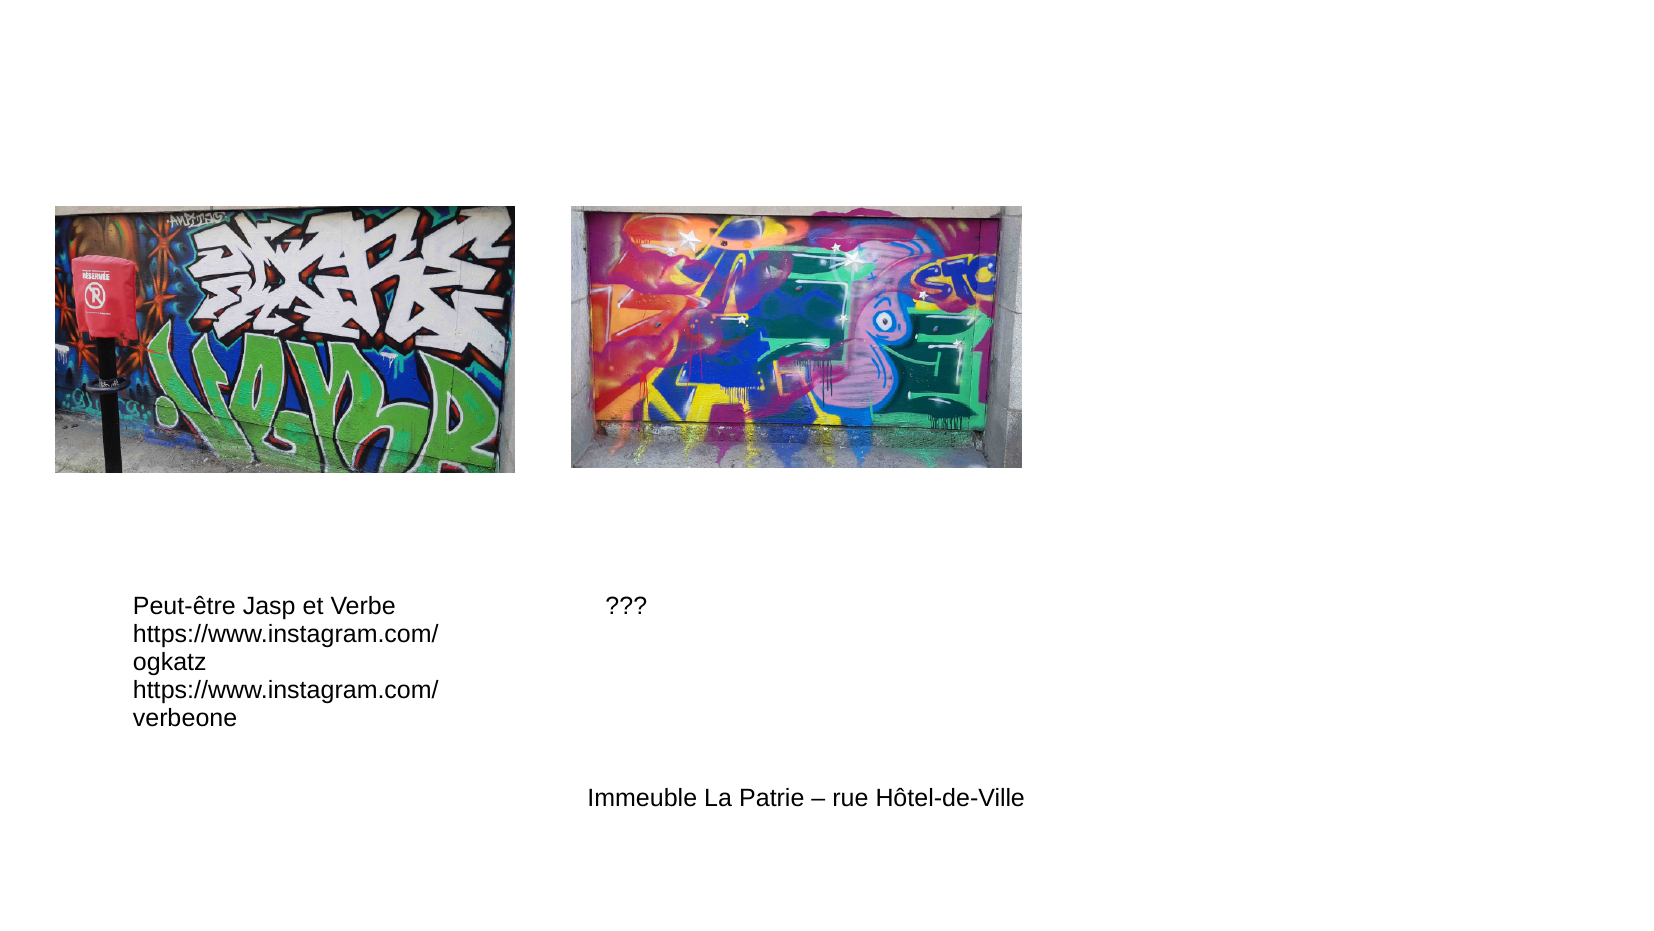

???
Peut-être Jasp et Verbe
https://www.instagram.com/ogkatz
https://www.instagram.com/verbeone
Immeuble La Patrie – rue Hôtel-de-Ville